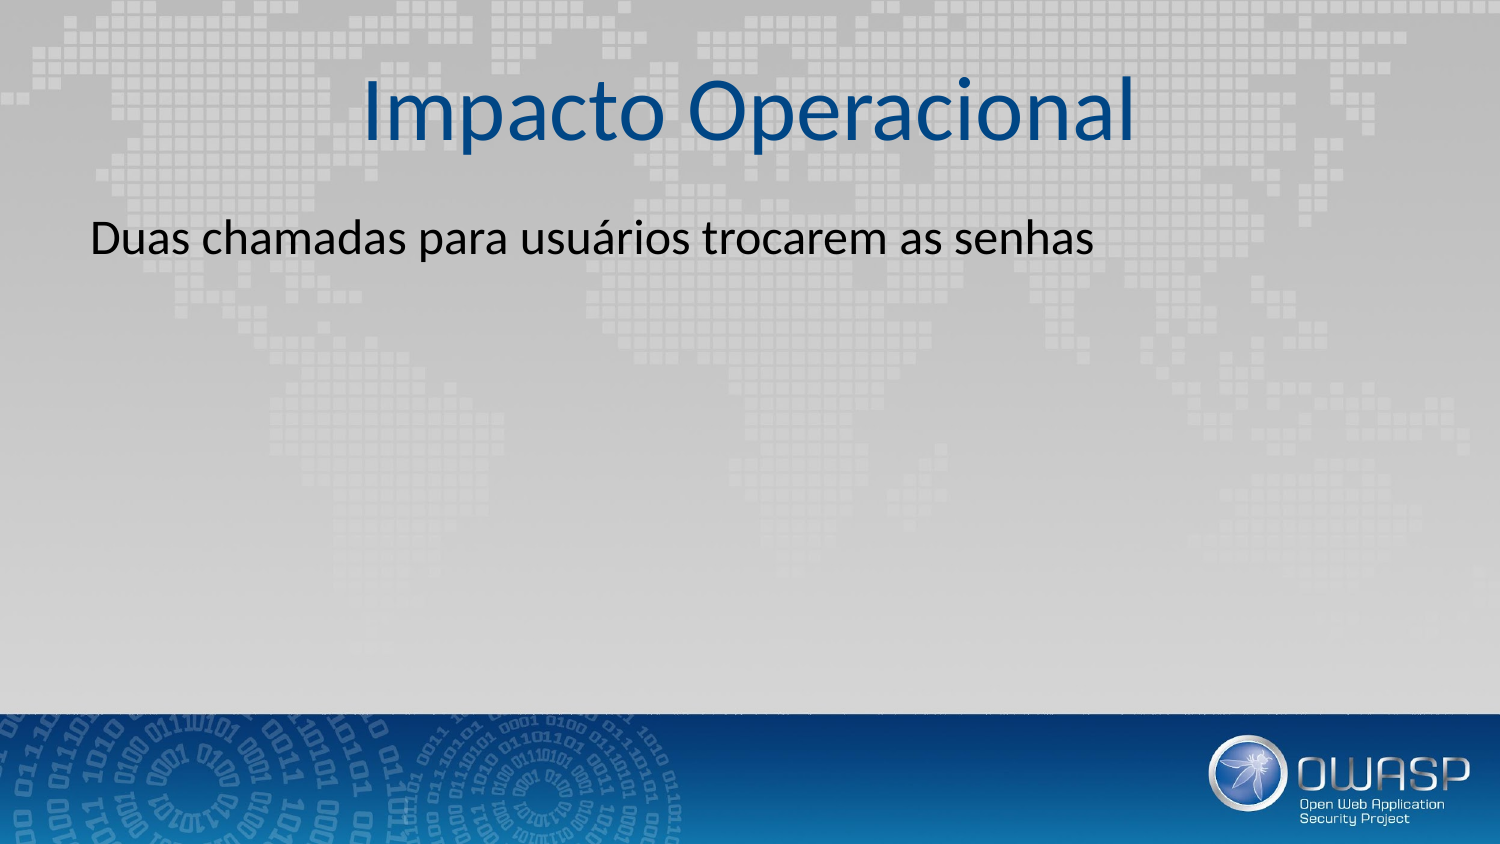

# Impacto Operacional
Duas chamadas para usuários trocarem as senhas